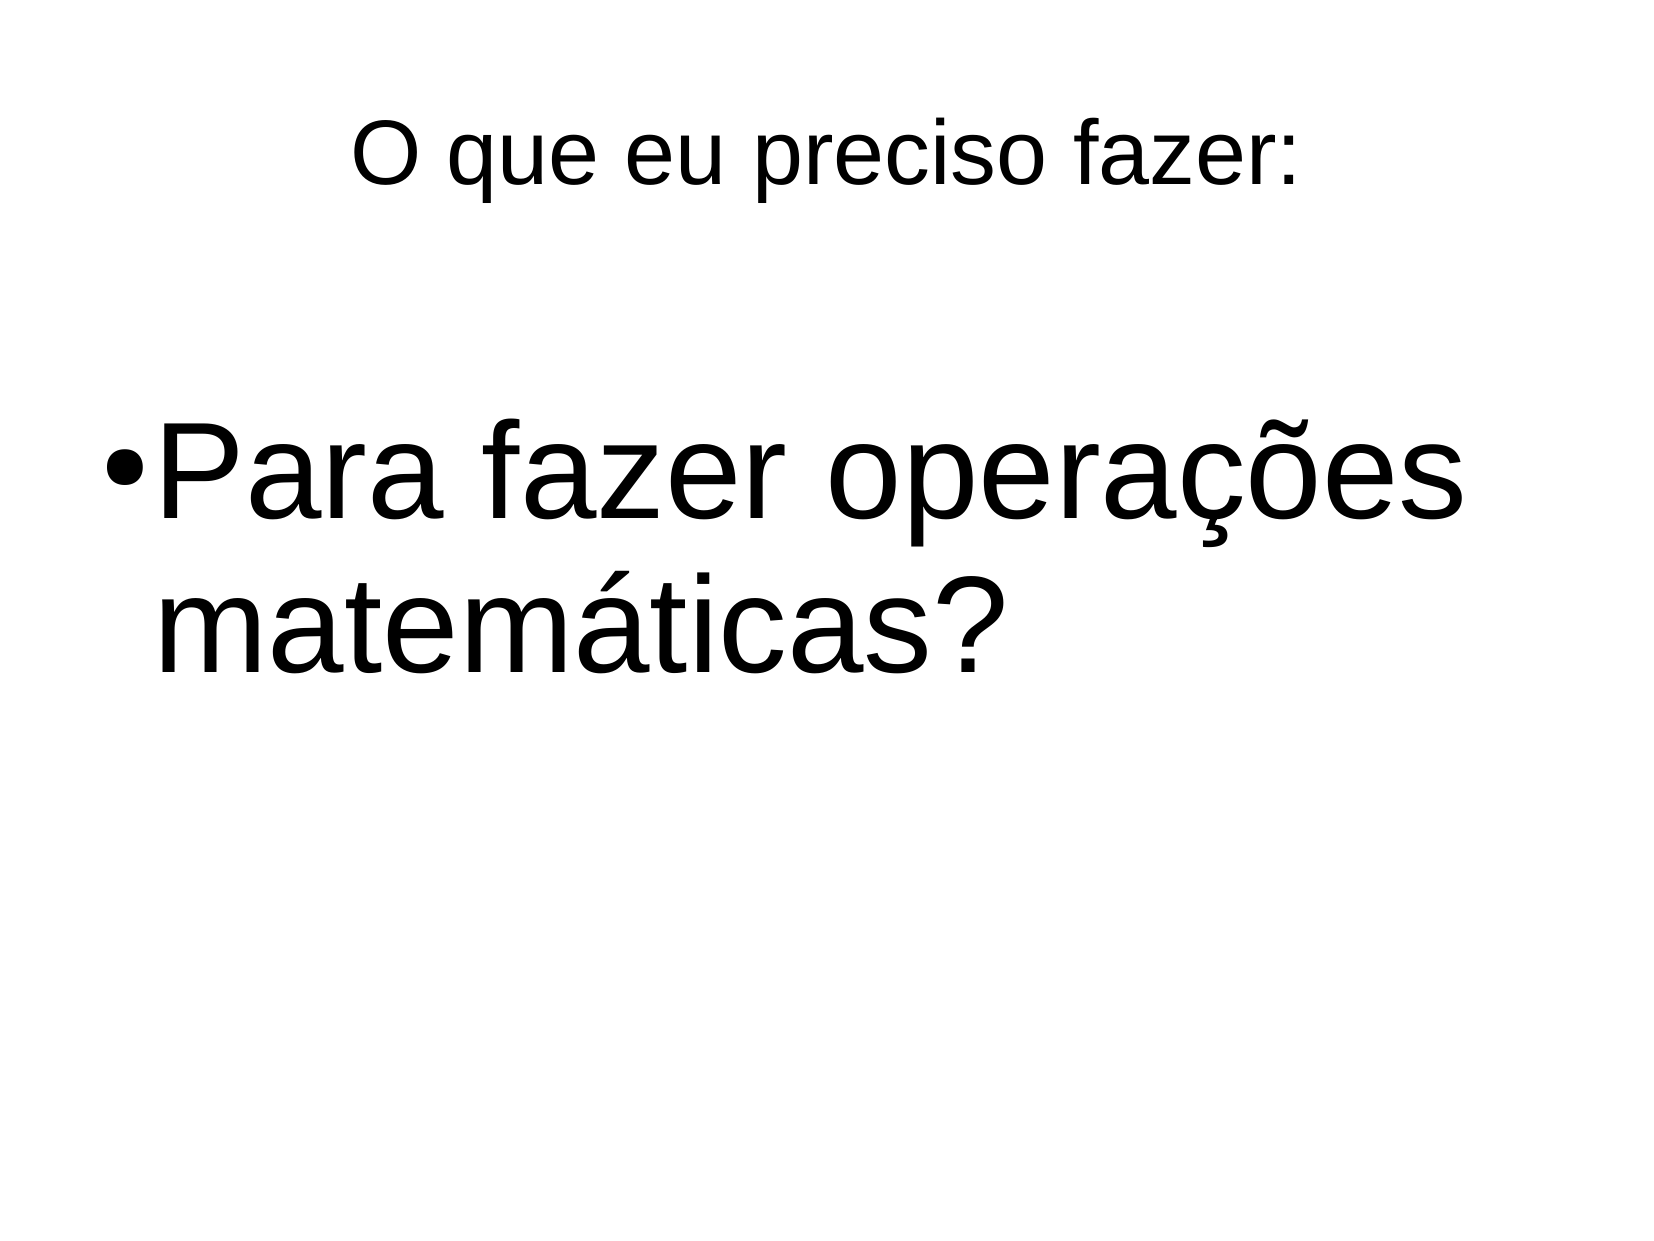

# O que eu preciso fazer:
Para fazer operações matemáticas?